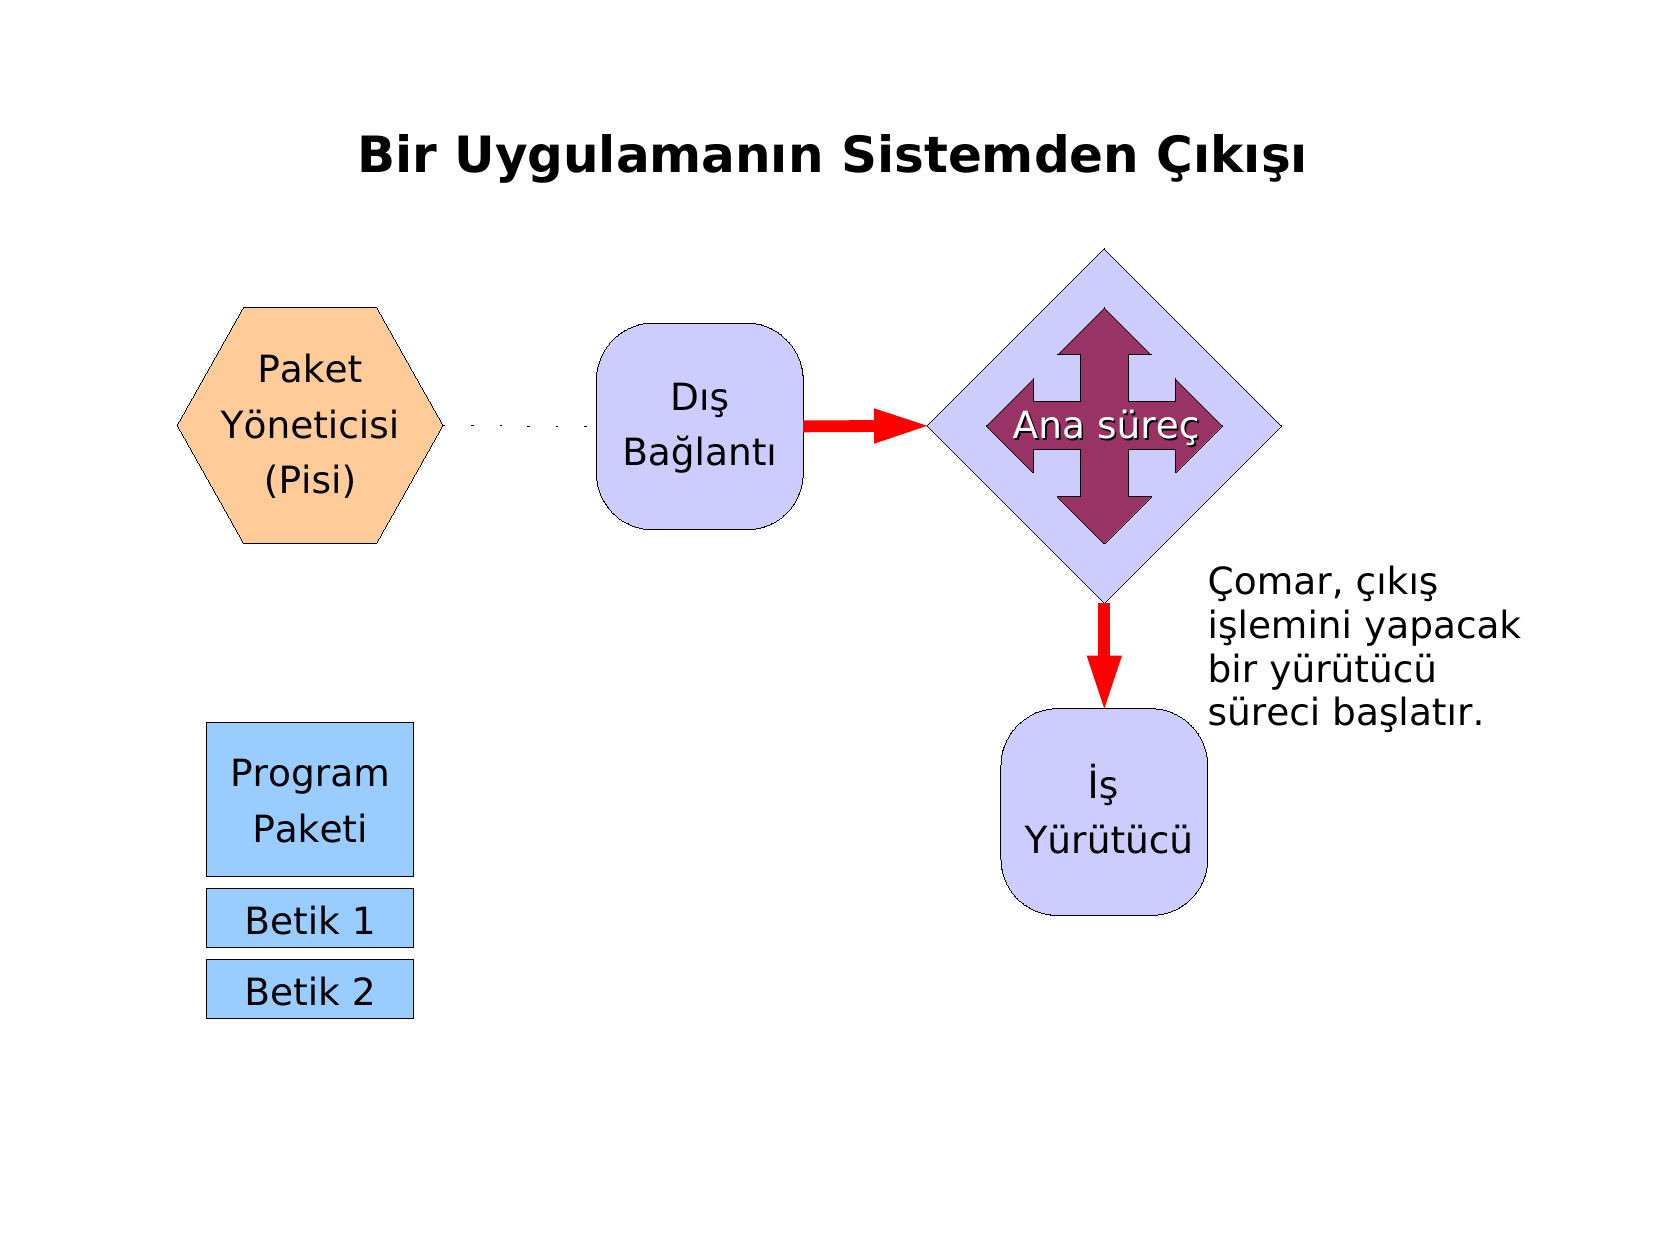

Bir Uygulamanın Sistemden Çıkışı
Paket
Yöneticisi
(Pisi)
Dış
Bağlantı
Ana süreç
Çomar, çıkış
işlemini yapacak
bir yürütücü
süreci başlatır.
Program
Paketi
Betik 1
Betik 2
İş
Yürütücü